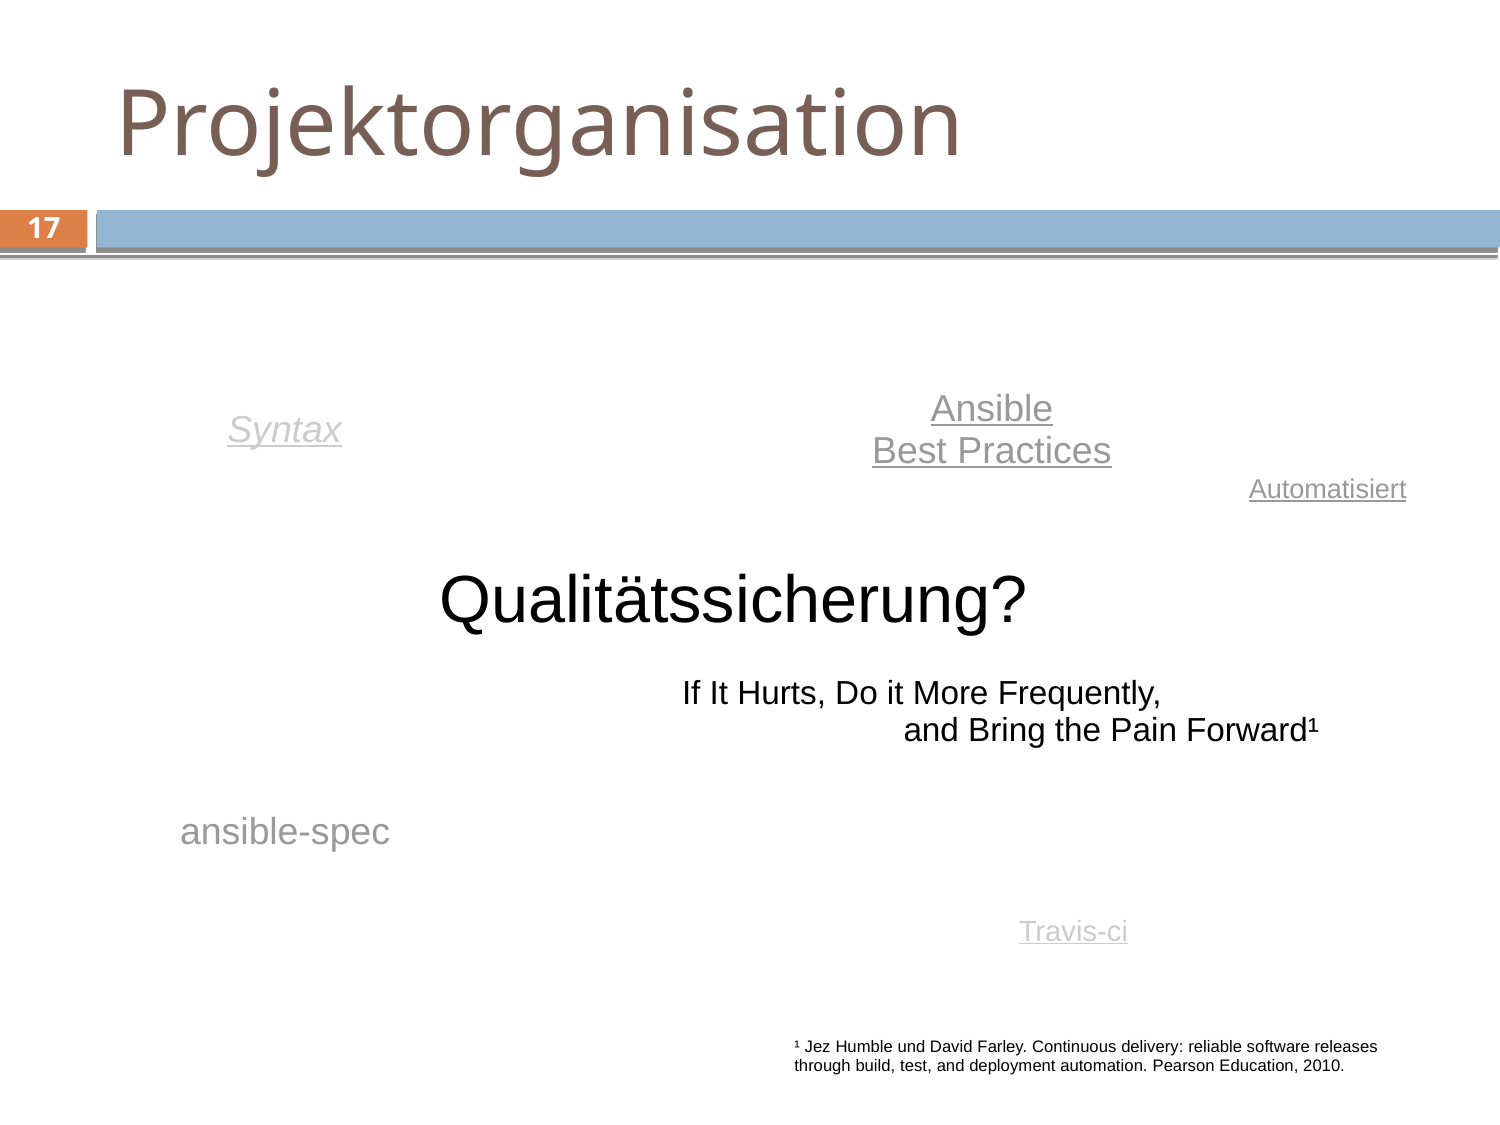

# Projektorganisation
17
Qualitätssicherung?
Ansible
Best Practices
Syntax
Automatisiert
If It Hurts, Do it More Frequently,
			and Bring the Pain Forward¹
ansible-spec
Travis-ci
¹ Jez Humble und David Farley. Continuous delivery: reliable software releases
through build, test, and deployment automation. Pearson Education, 2010.